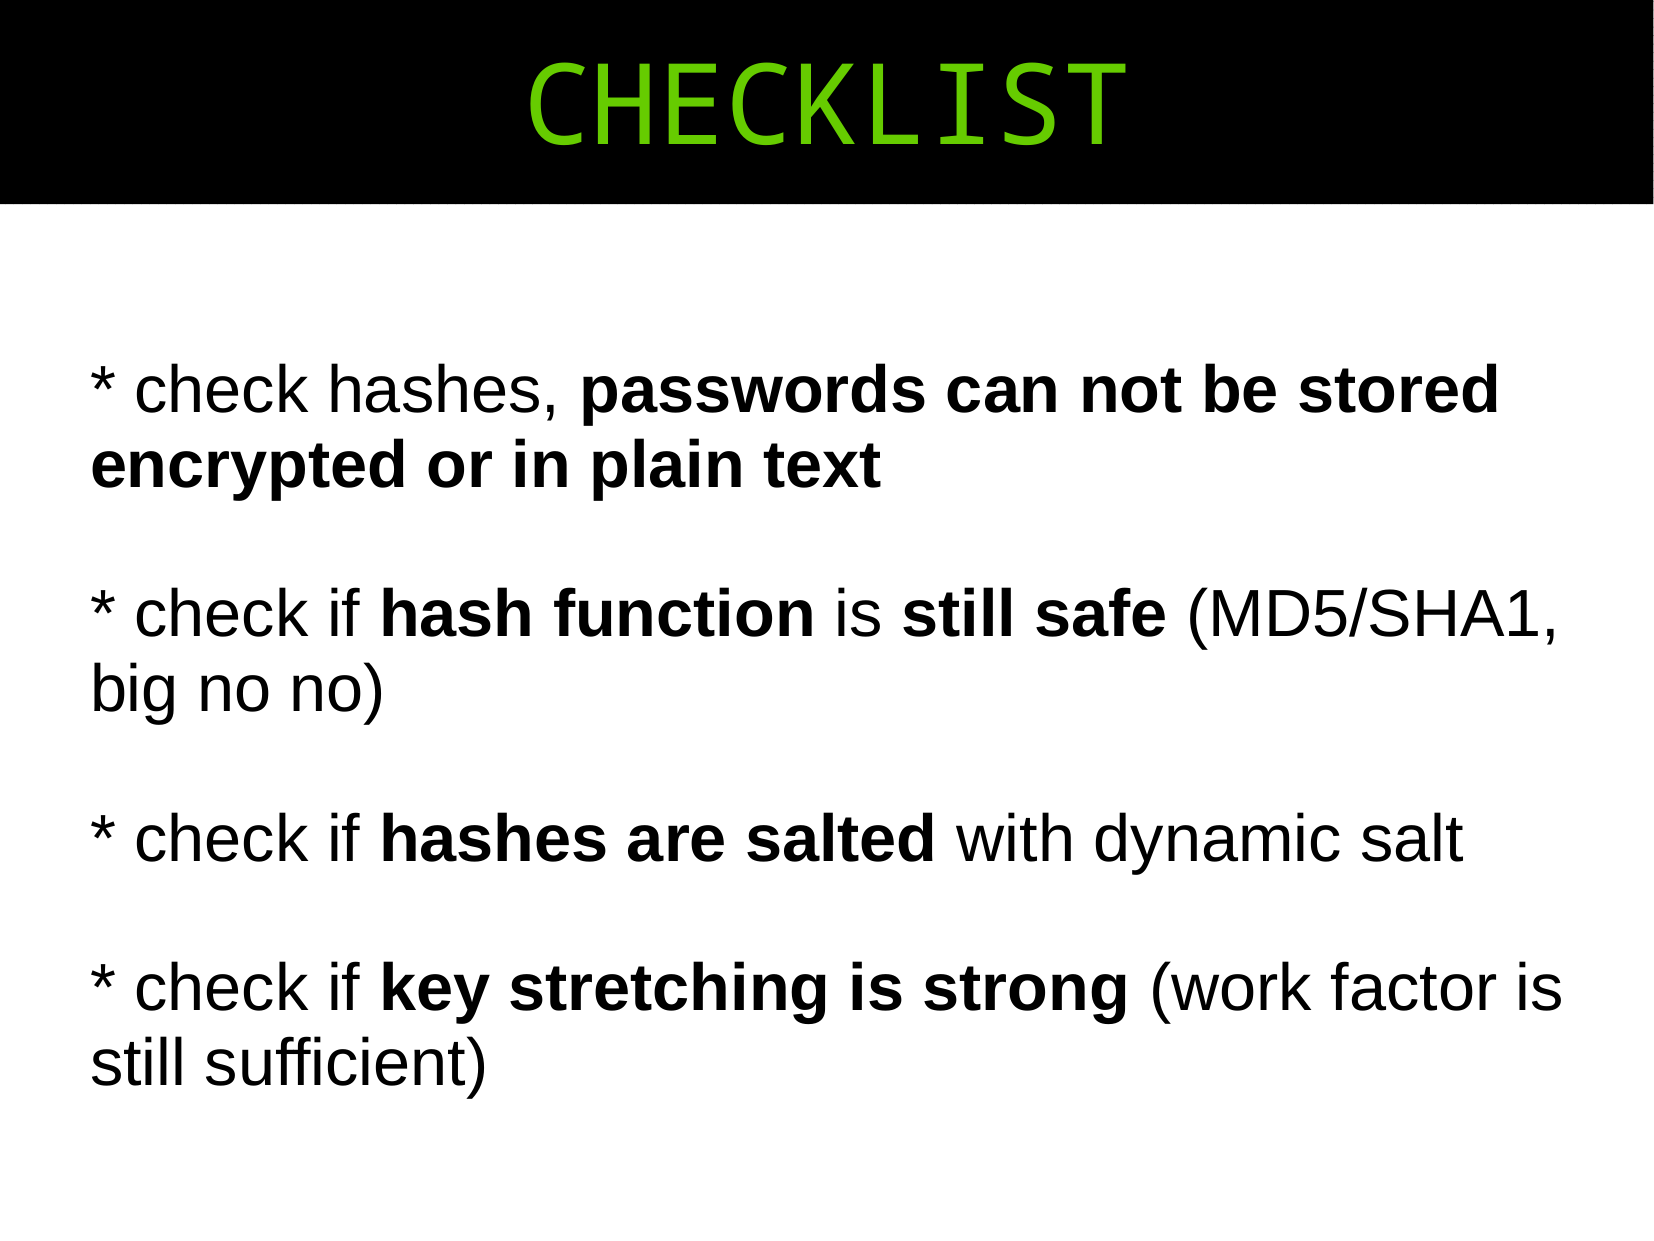

# CHECKLIST
* check hashes, passwords can not be stored encrypted or in plain text
* check if hash function is still safe (MD5/SHA1, big no no)
* check if hashes are salted with dynamic salt
* check if key stretching is strong (work factor is still sufficient)